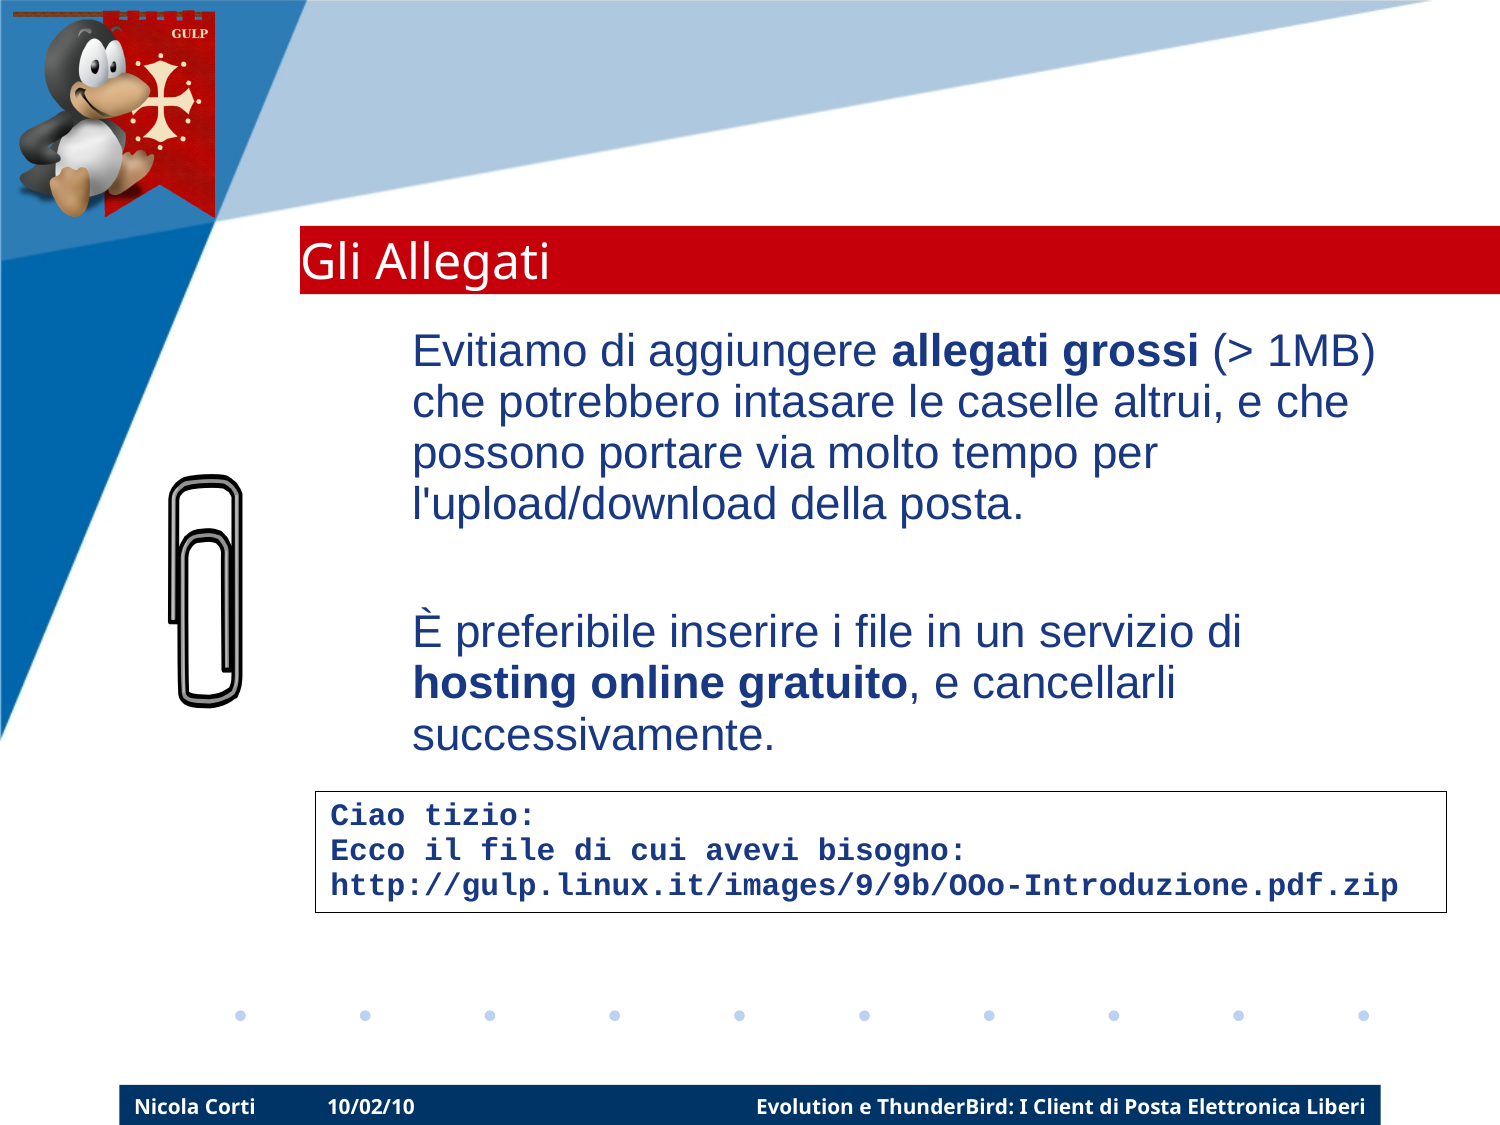

# Gli Allegati
Evitiamo di aggiungere allegati grossi (> 1MB) che potrebbero intasare le caselle altrui, e che possono portare via molto tempo per l'upload/download della posta.
È preferibile inserire i file in un servizio di hosting online gratuito, e cancellarli successivamente.
Ciao tizio:
Ecco il file di cui avevi bisogno:
http://gulp.linux.it/images/9/9b/OOo-Introduzione.pdf.zip